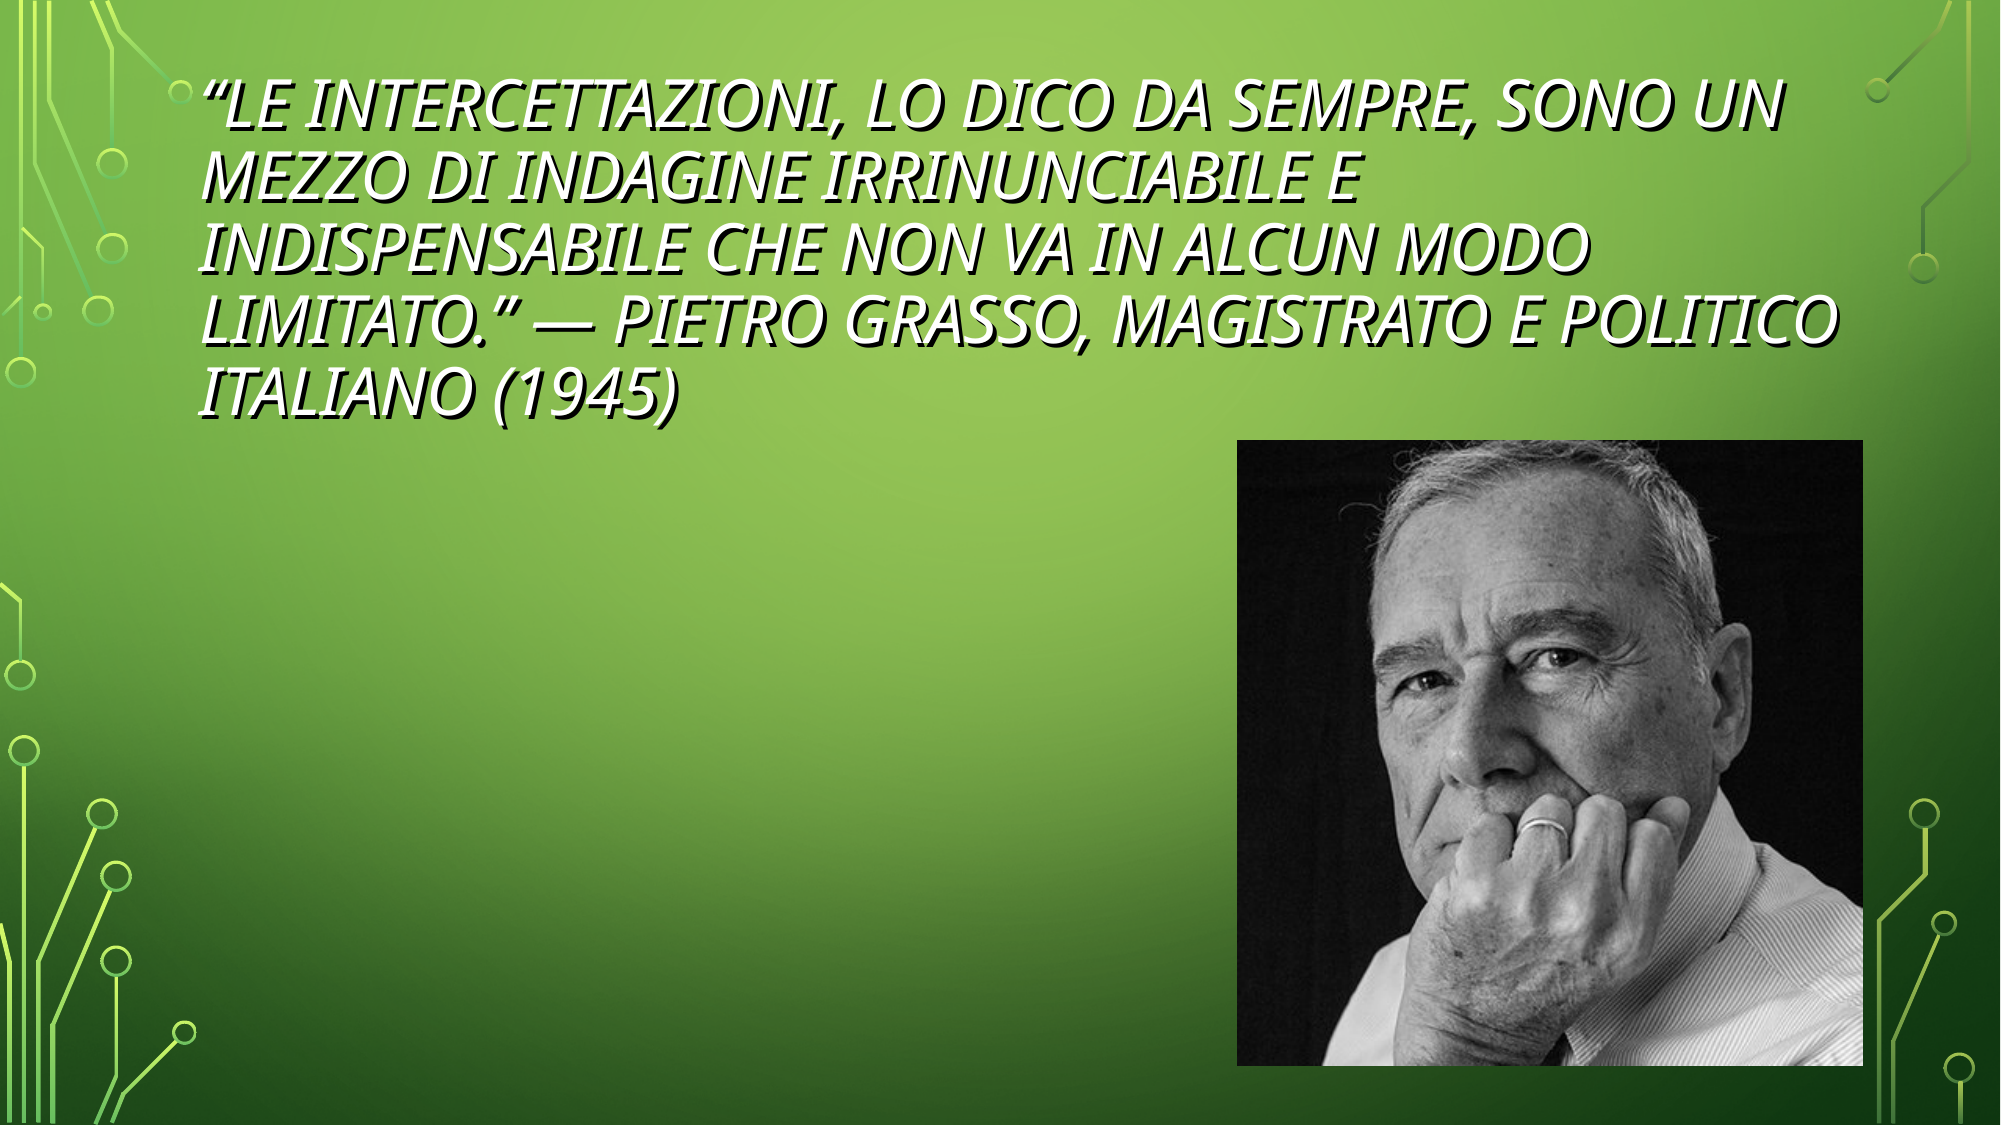

# “Le intercettazioni, lo dico da sempre, sono un mezzo di indagine irrinunciabile e indispensabile che non va in alcun modo limitato.” — Pietro Grasso, magistrato e politico italiano (1945)